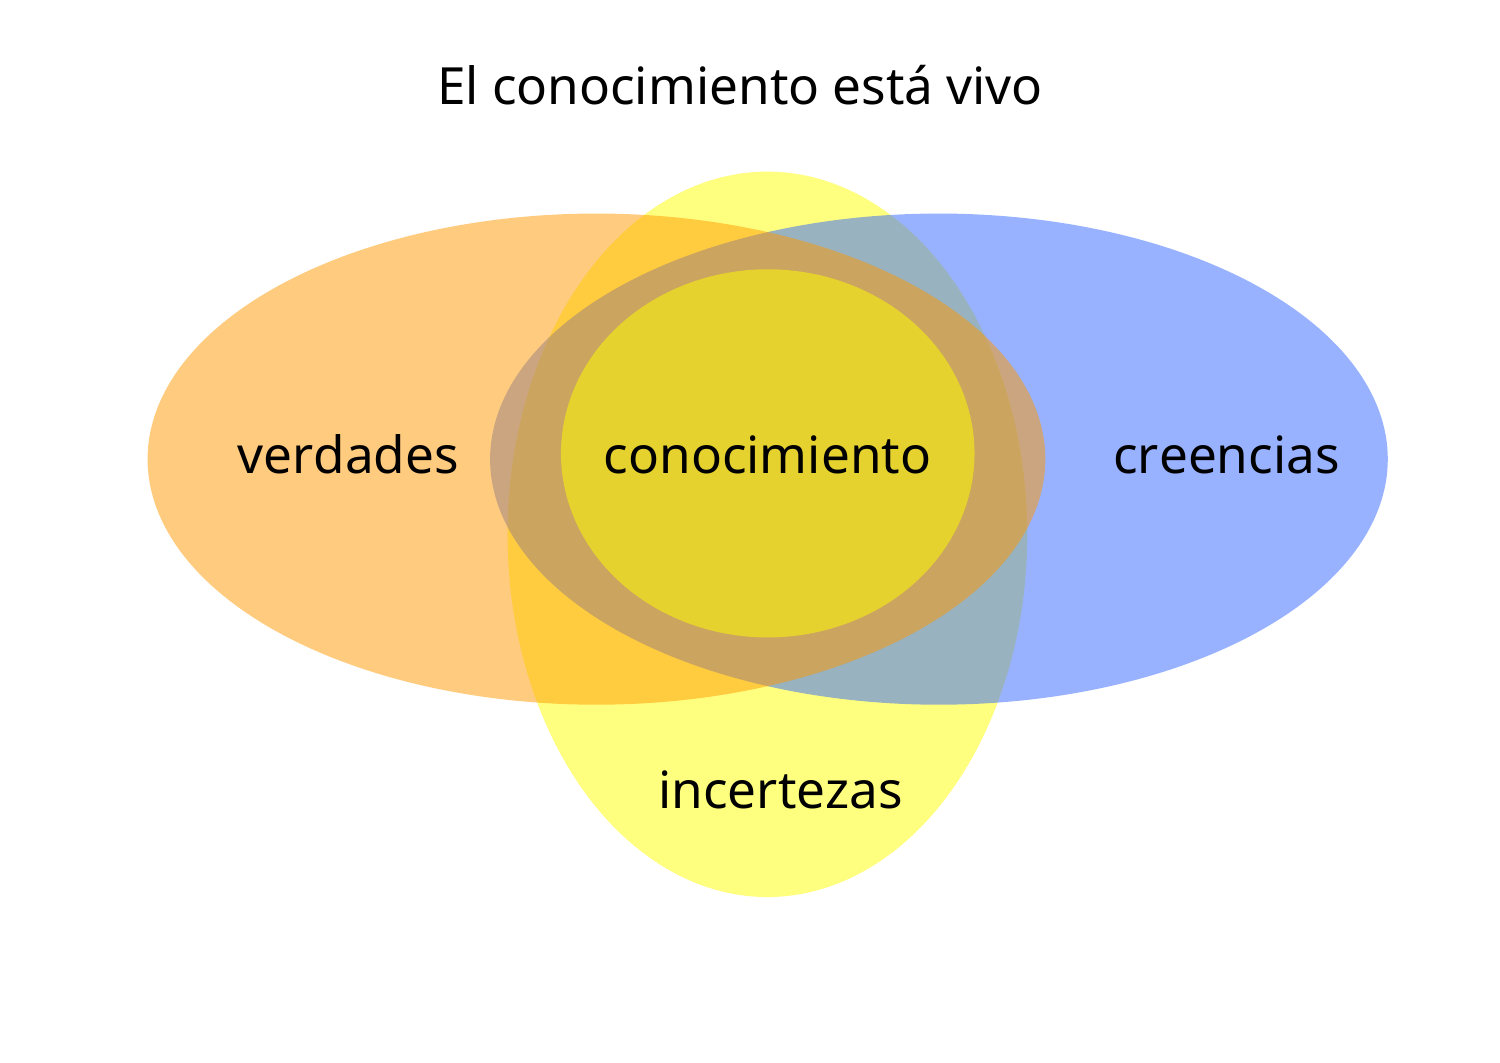

El conocimiento está vivo
conocimiento
verdades
creencias
incertezas